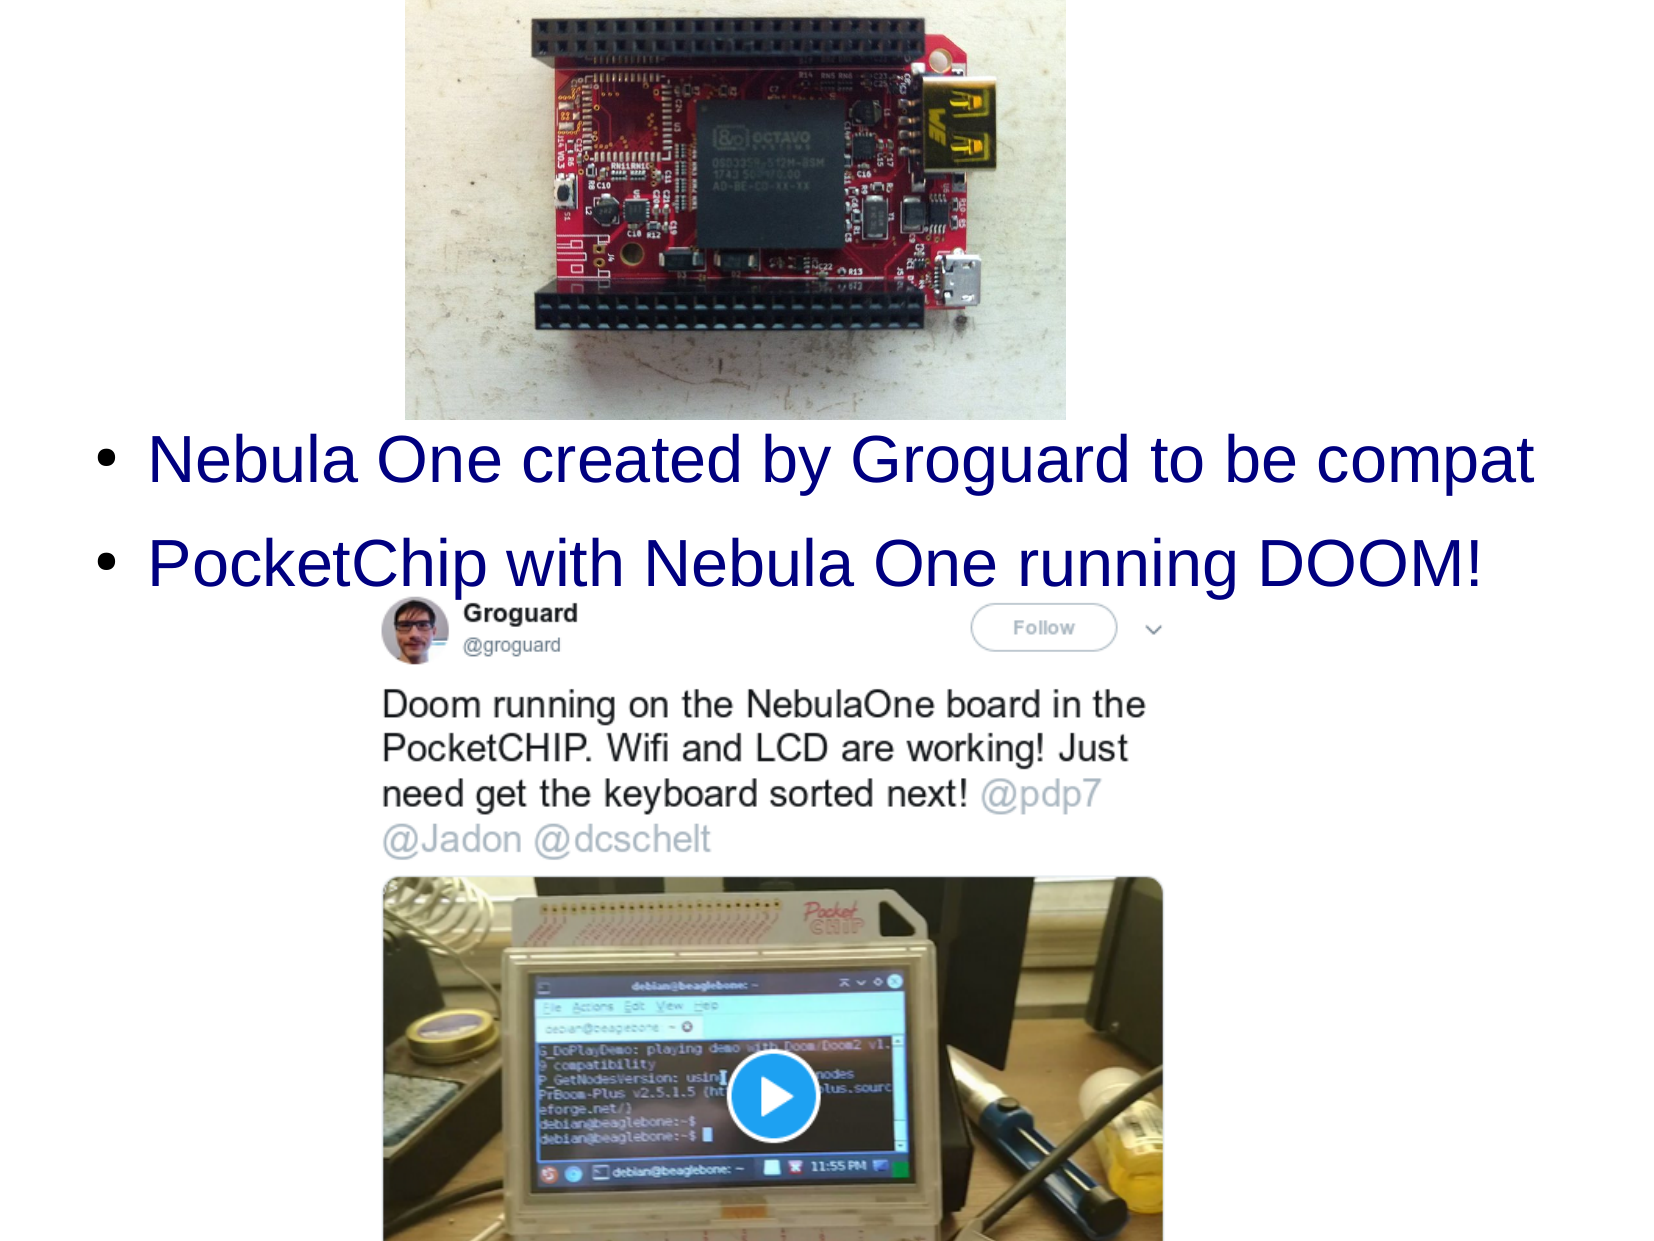

# Nebula One created by Groguard to be compat
PocketChip with Nebula One running DOOM!